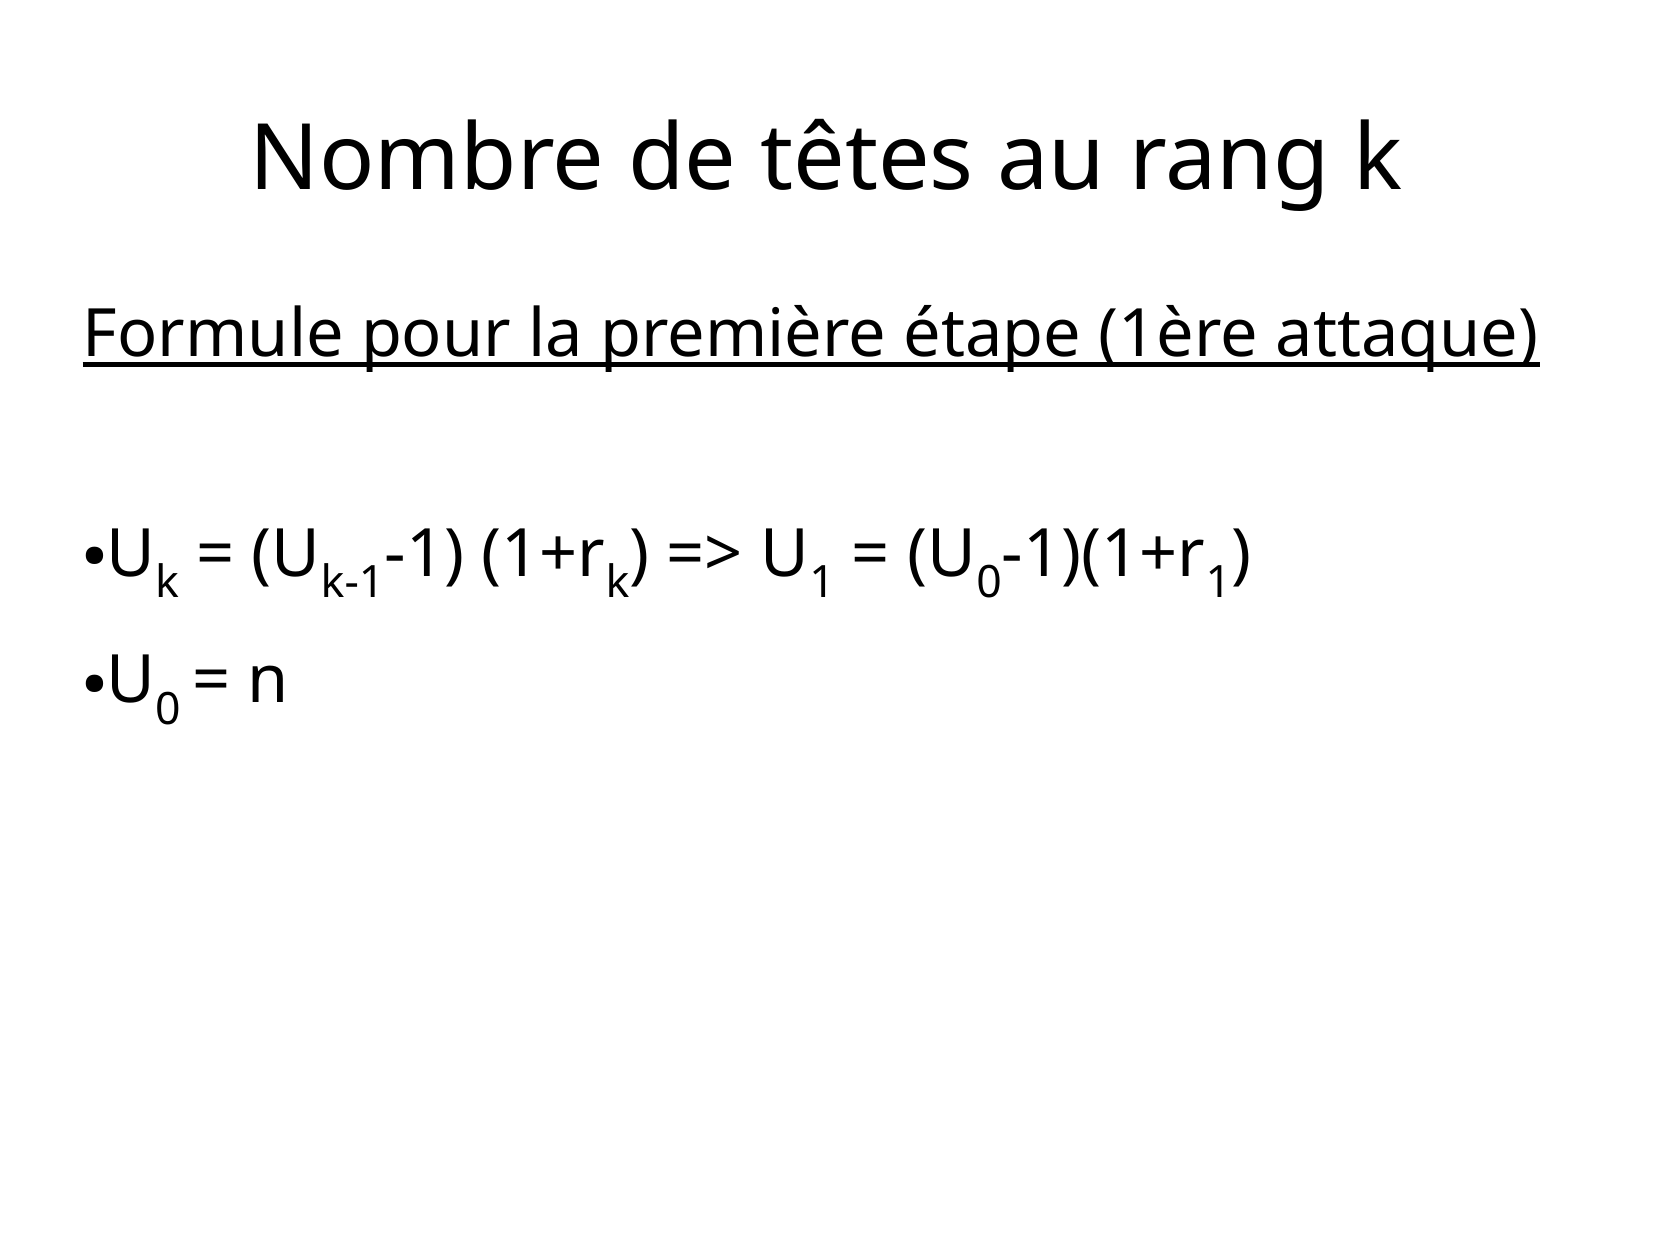

# Nombre de têtes au rang k
Formule pour la première étape (1ère attaque)
Uk = (Uk-1-1) (1+rk) => U1 = (U0-1)(1+r1)
U0 = n